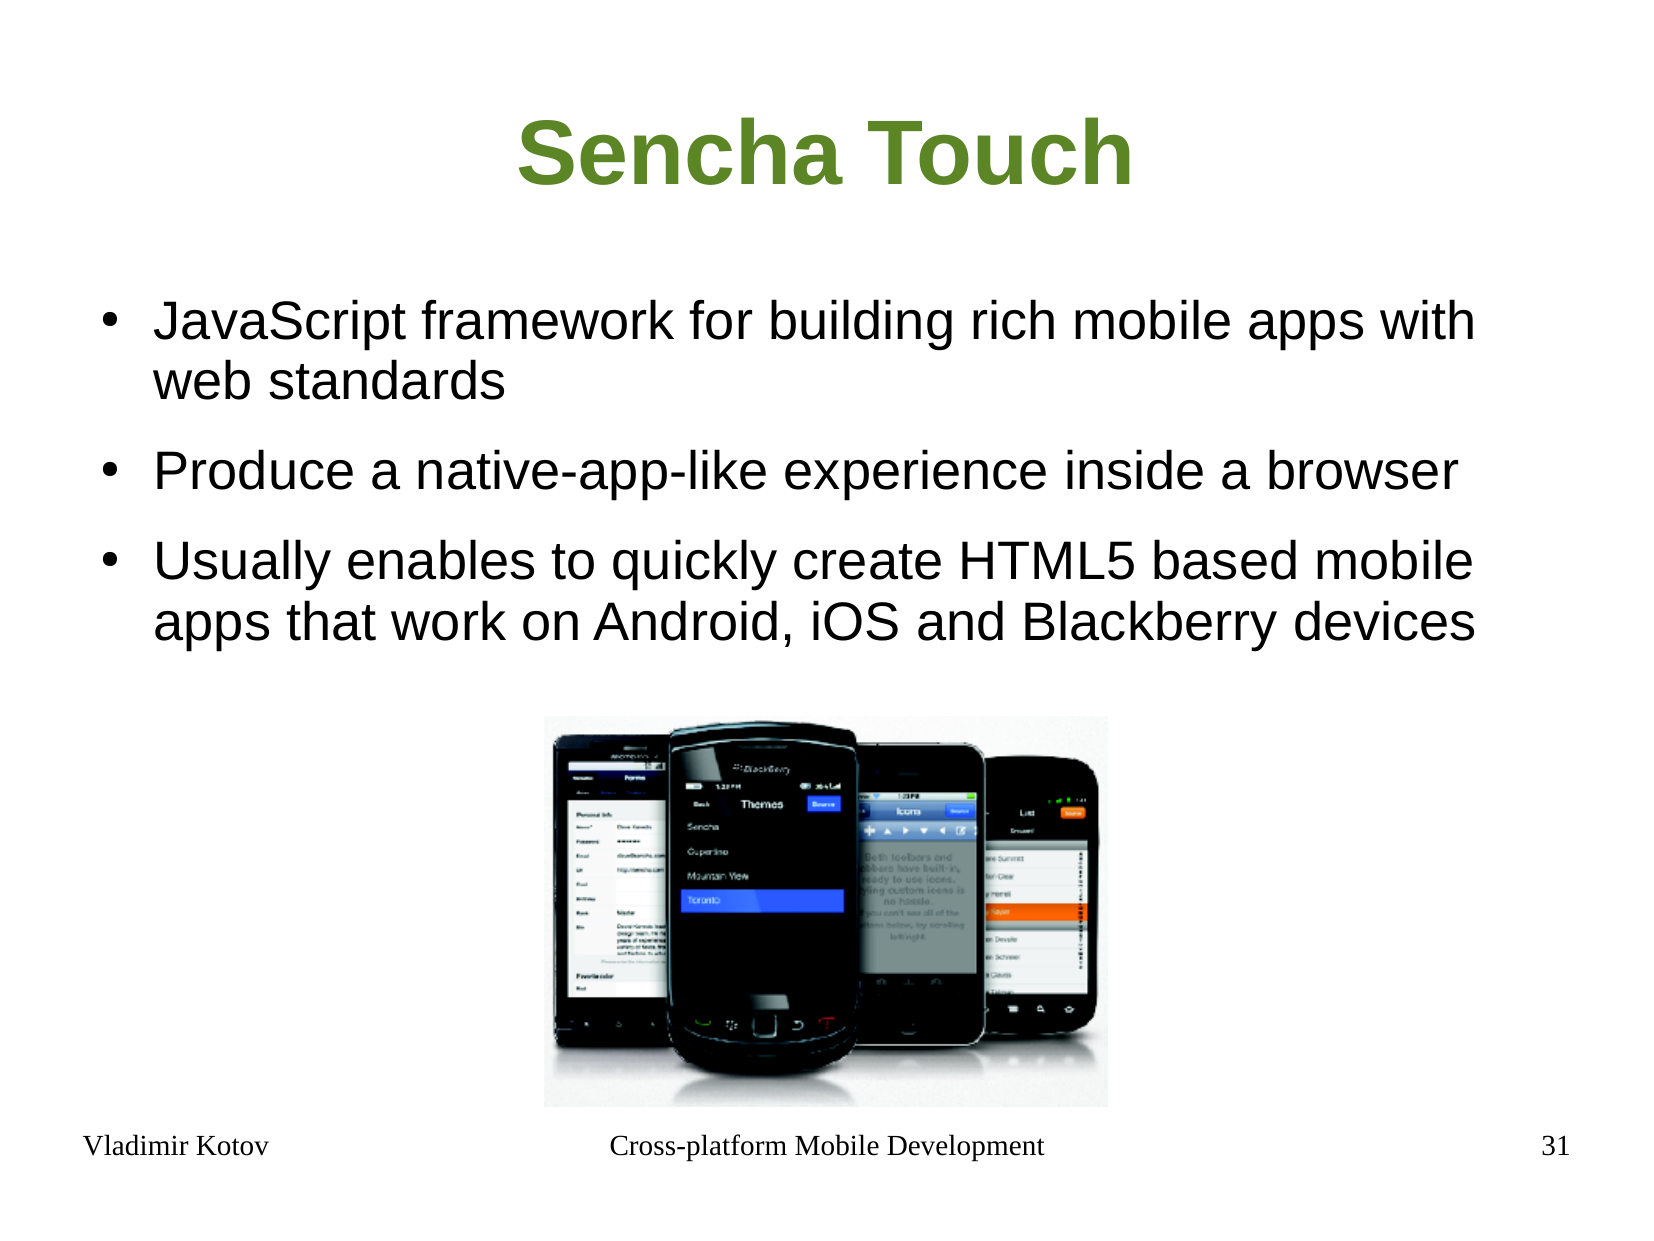

# Sencha Touch
JavaScript framework for building rich mobile apps with web standards
Produce a native-app-like experience inside a browser
Usually enables to quickly create HTML5 based mobile apps that work on Android, iOS and Blackberry devices
Vladimir Kotov
Cross-platform Mobile Development
31